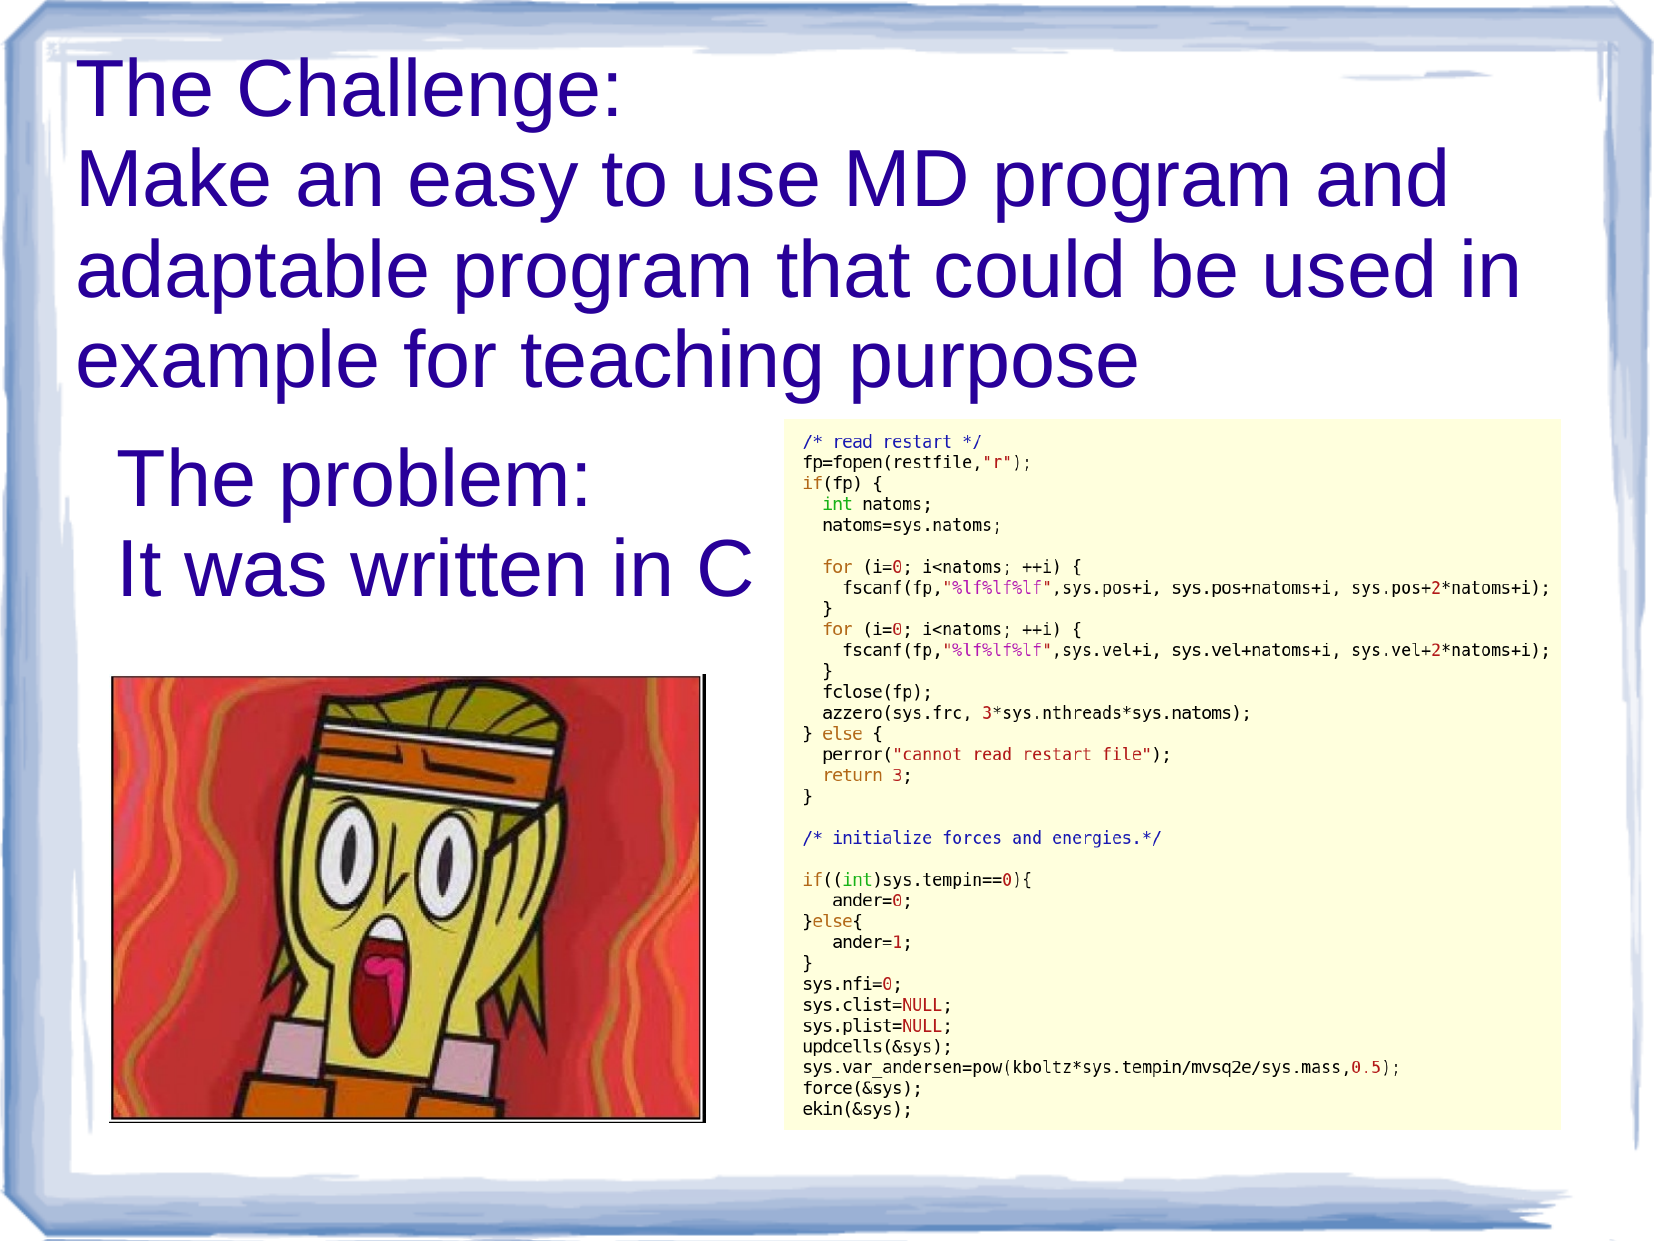

# The Challenge: Make an easy to use MD program and adaptable program that could be used in example for teaching purpose
The problem:
It was written in C